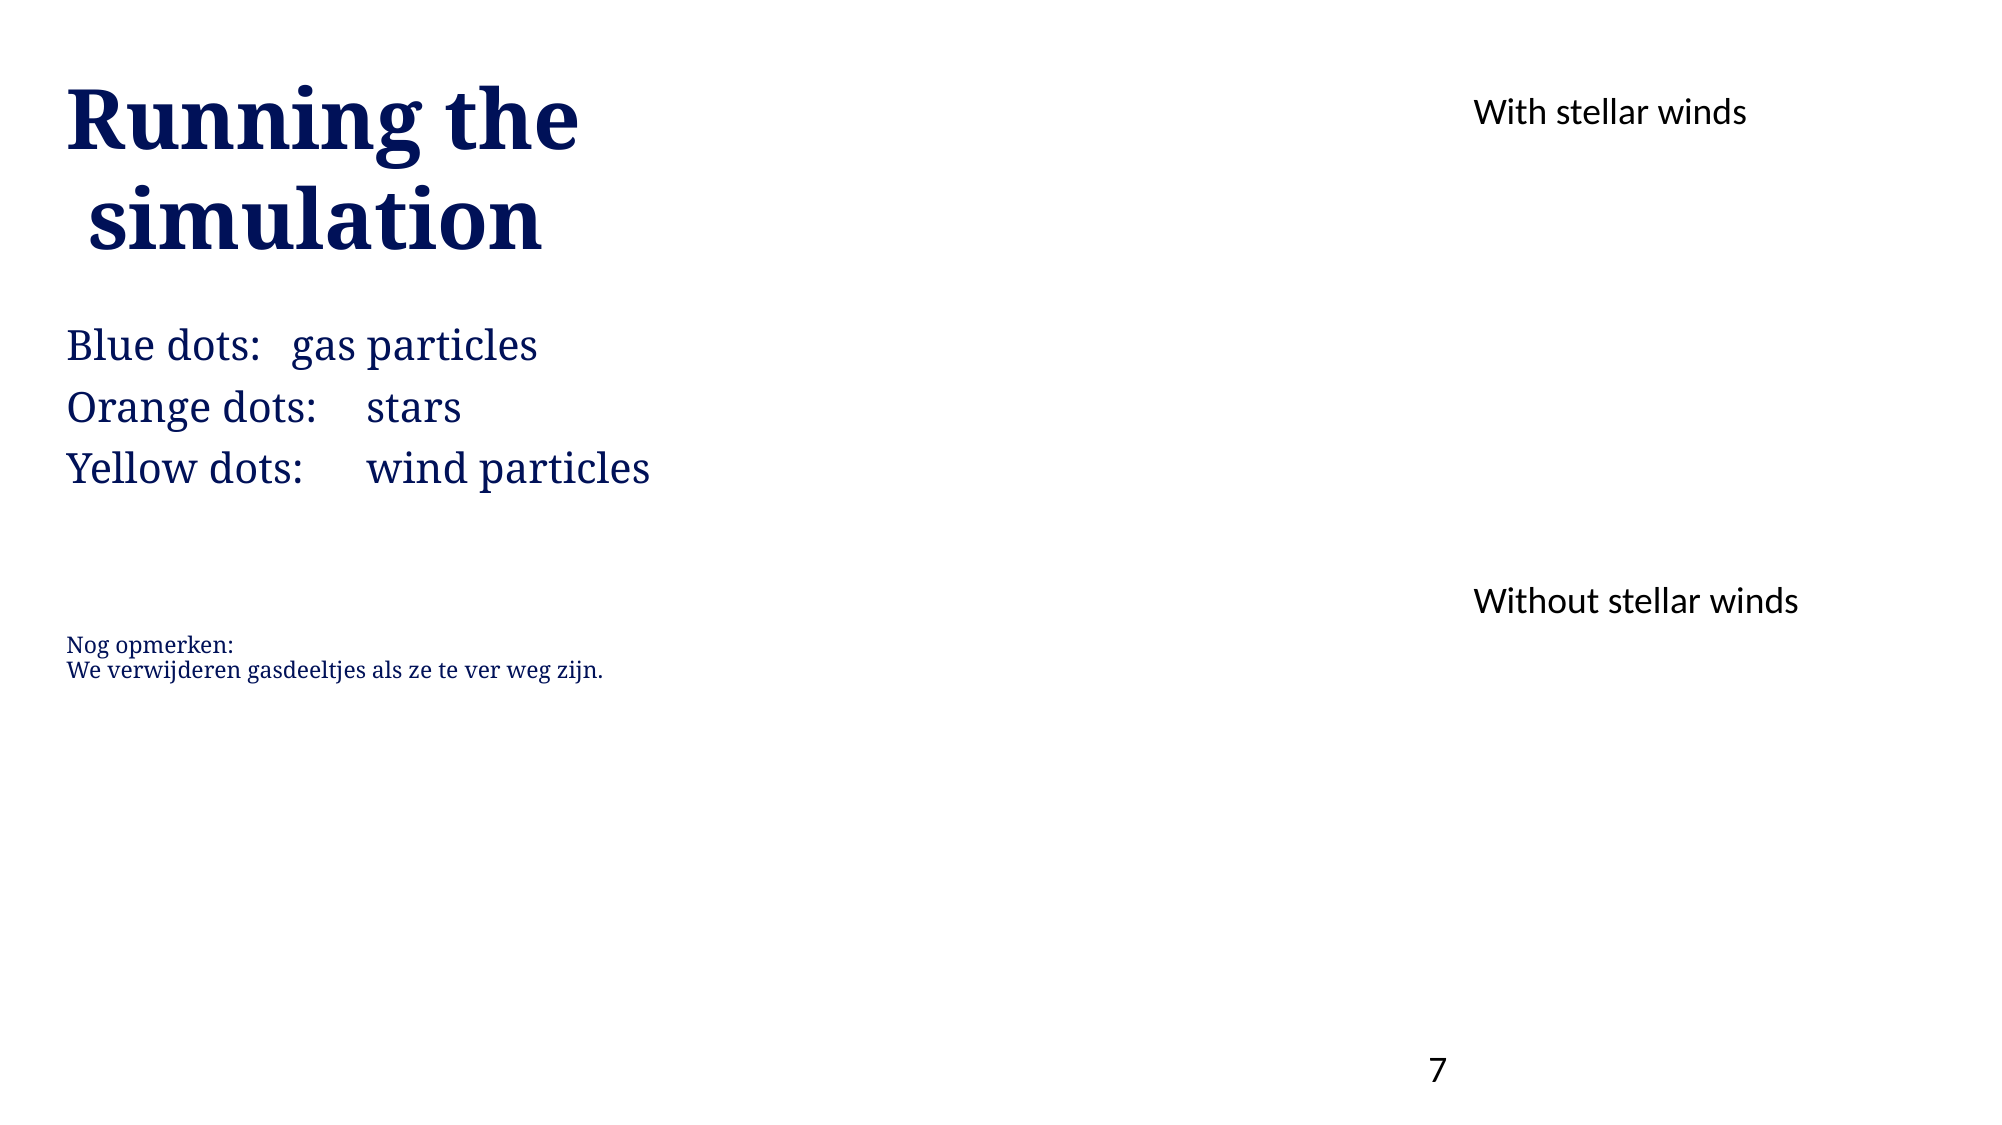

# Running the simulation
With stellar winds
Blue dots: 	gas particles
Orange dots: 	stars
Yellow dots: 	wind particles
Nog opmerken:
We verwijderen gasdeeltjes als ze te ver weg zijn.
Without stellar winds